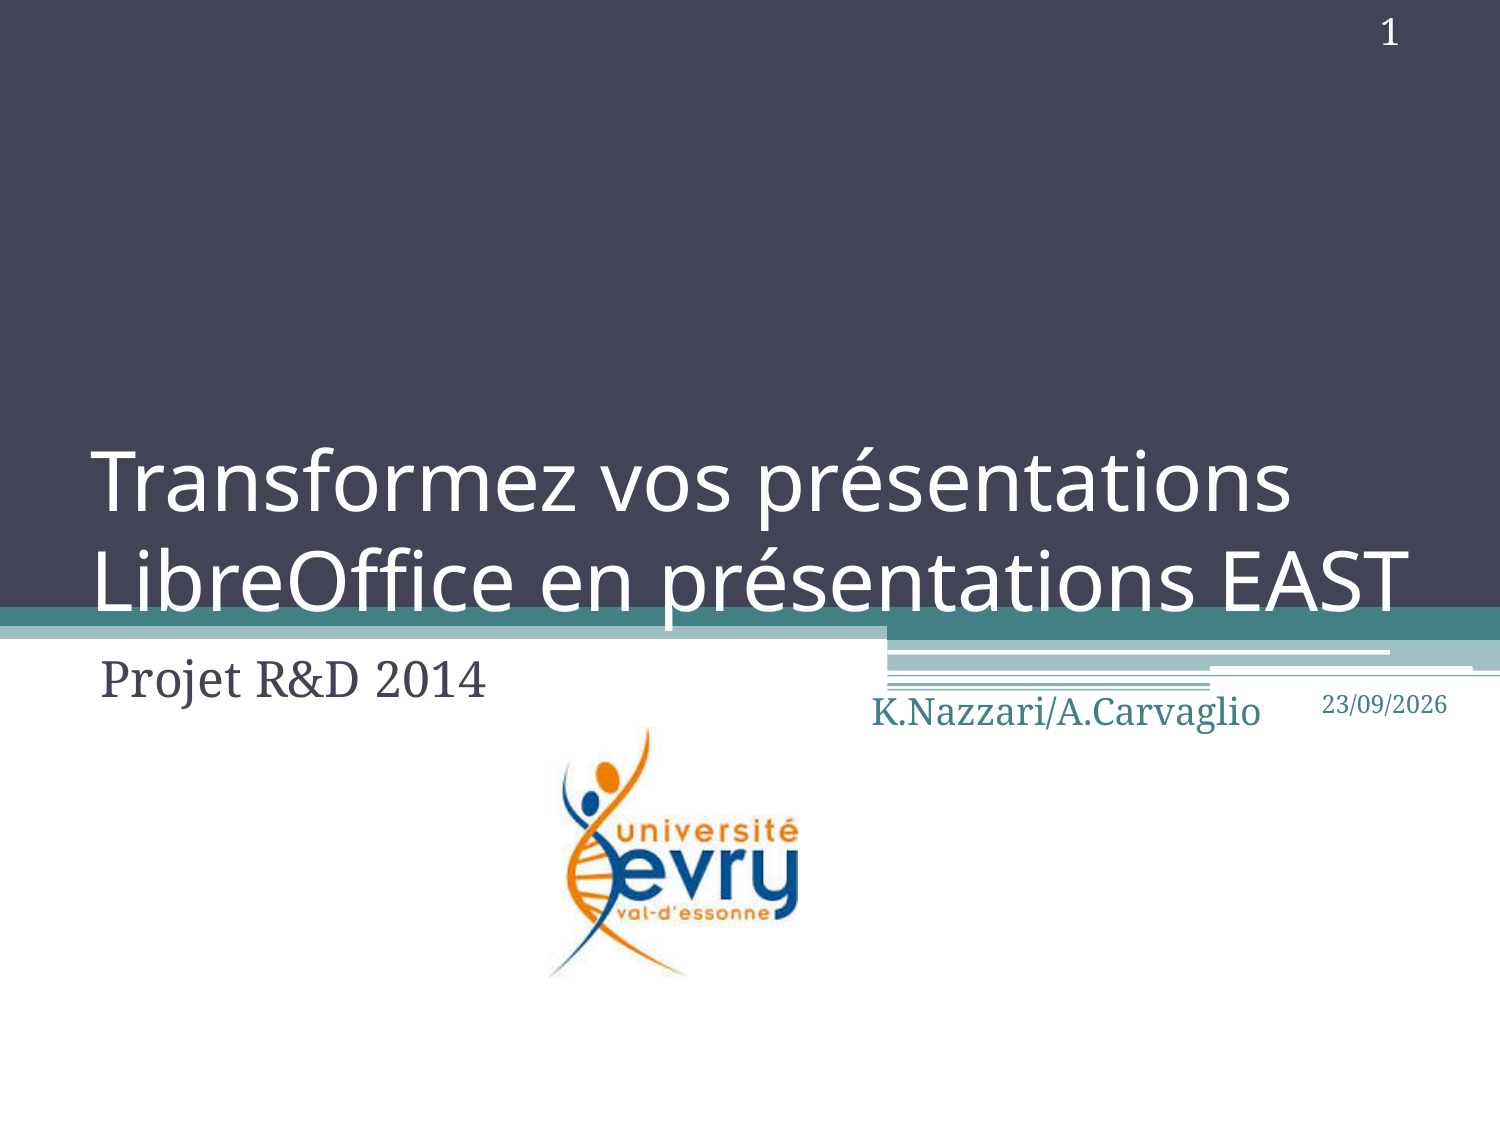

# Transformez vos présentations LibreOffice en présentations EAST
Projet R&D 2014
K.Nazzari/A.Carvaglio